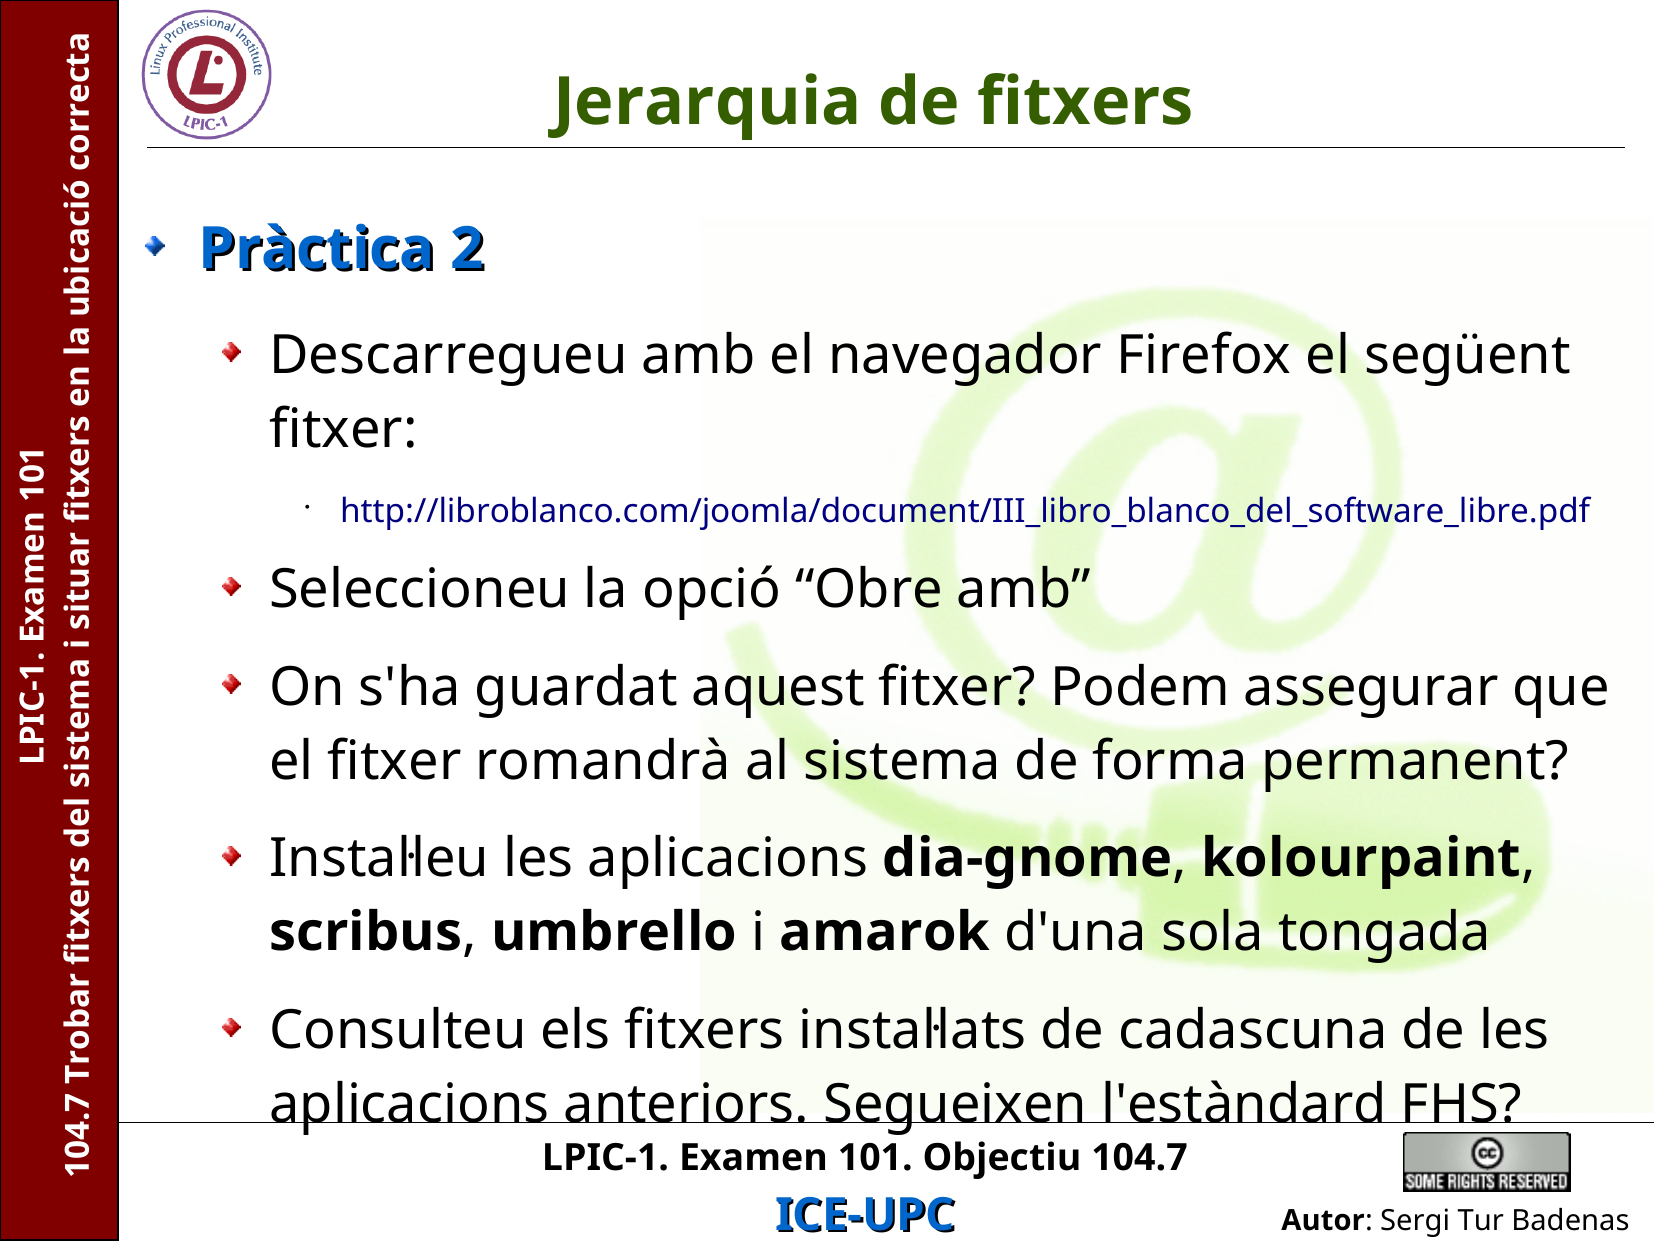

# Jerarquia de fitxers
Pràctica 2
Descarregueu amb el navegador Firefox el següent fitxer:
http://libroblanco.com/joomla/document/III_libro_blanco_del_software_libre.pdf
Seleccioneu la opció “Obre amb”
On s'ha guardat aquest fitxer? Podem assegurar que el fitxer romandrà al sistema de forma permanent?
Instal·leu les aplicacions dia-gnome, kolourpaint, scribus, umbrello i amarok d'una sola tongada
Consulteu els fitxers instal·lats de cadascuna de les aplicacions anteriors. Segueixen l'estàndard FHS?